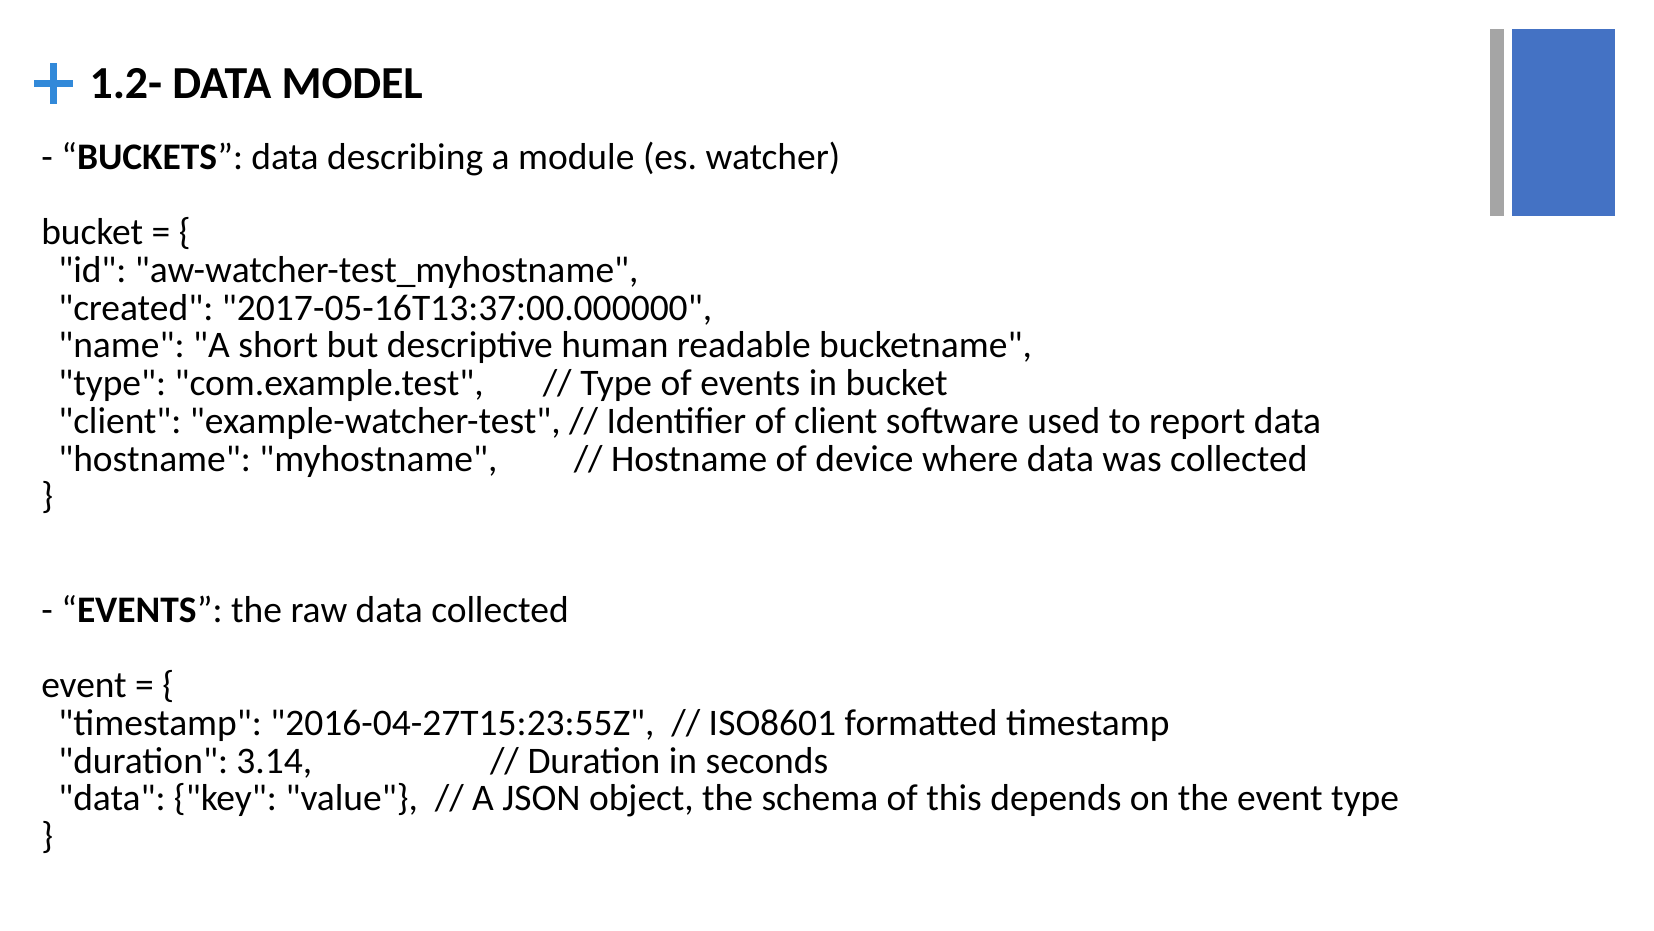

1.2- DATA MODEL
- “BUCKETS”: data describing a module (es. watcher)
bucket = {
 "id": "aw-watcher-test_myhostname",
 "created": "2017-05-16T13:37:00.000000",
 "name": "A short but descriptive human readable bucketname",
 "type": "com.example.test", // Type of events in bucket
 "client": "example-watcher-test", // Identifier of client software used to report data
 "hostname": "myhostname", // Hostname of device where data was collected
}
- “EVENTS”: the raw data collected
event = {
 "timestamp": "2016-04-27T15:23:55Z", // ISO8601 formatted timestamp
 "duration": 3.14, // Duration in seconds
 "data": {"key": "value"}, // A JSON object, the schema of this depends on the event type
}